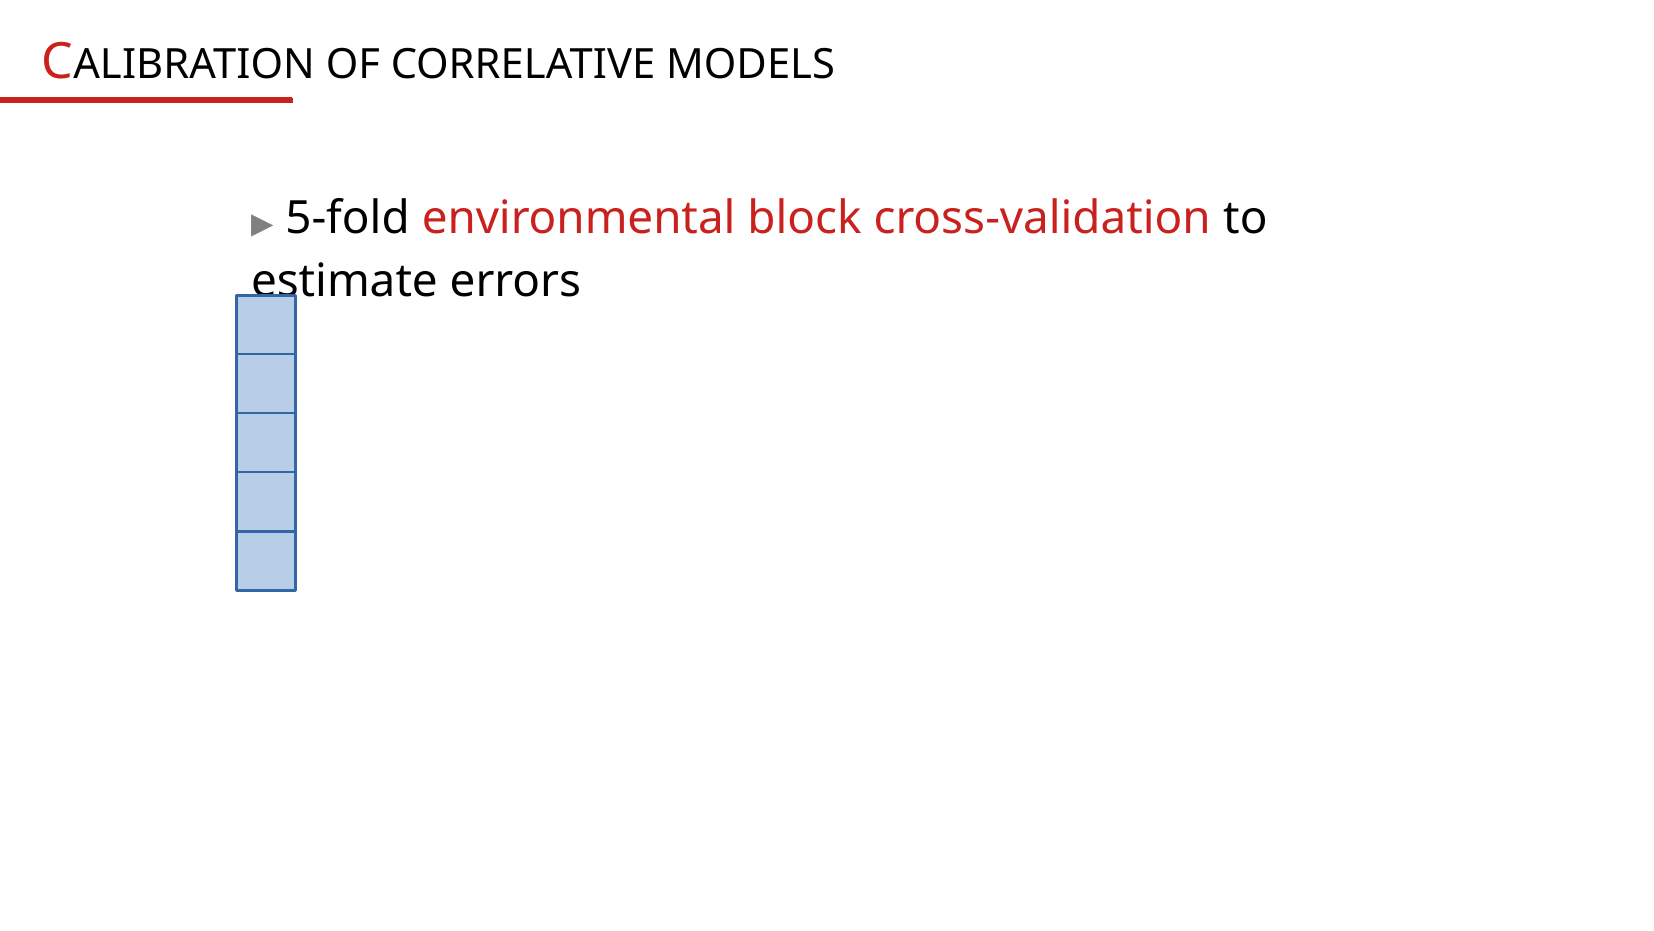

CALIBRATION OF CORRELATIVE MODELS
▶ 5-fold environmental block cross-validation to estimate errors